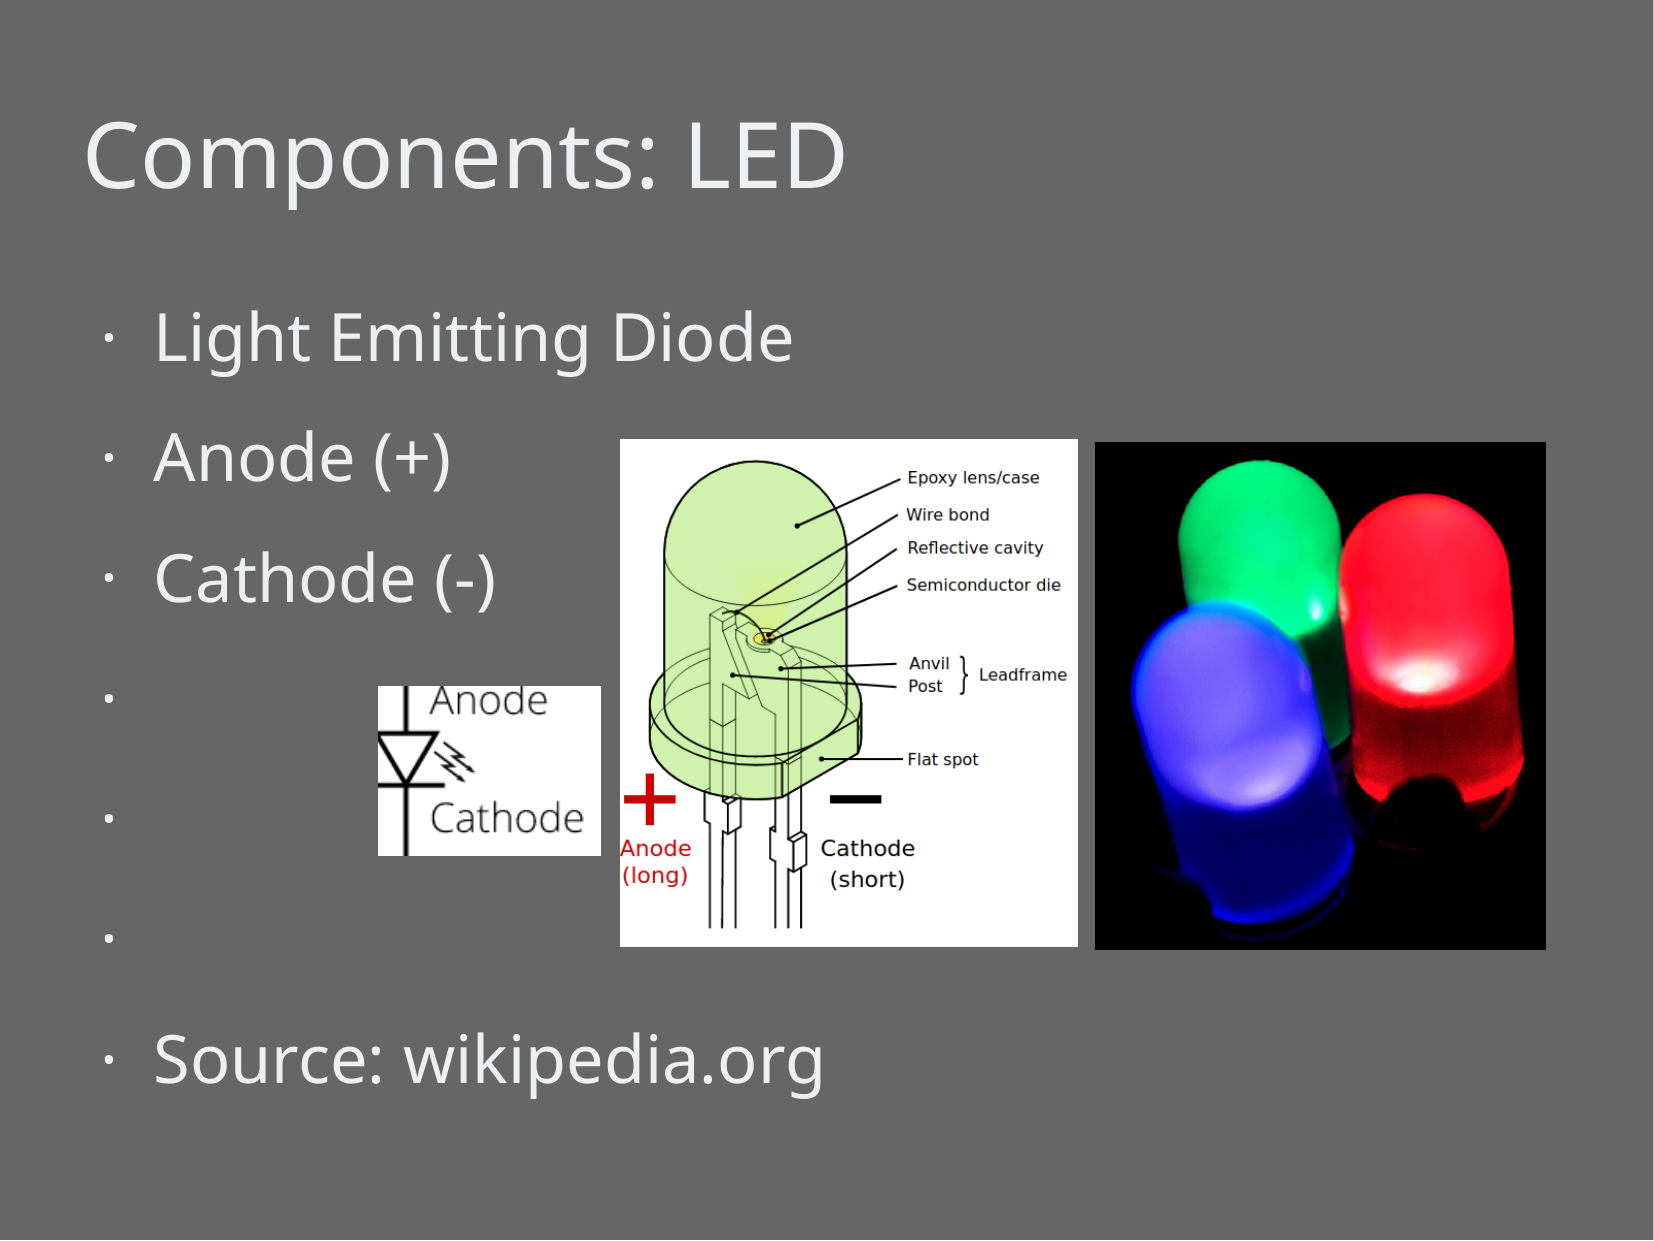

# Components: LED
Light Emitting Diode
Anode (+)
Cathode (-)
Source: wikipedia.org